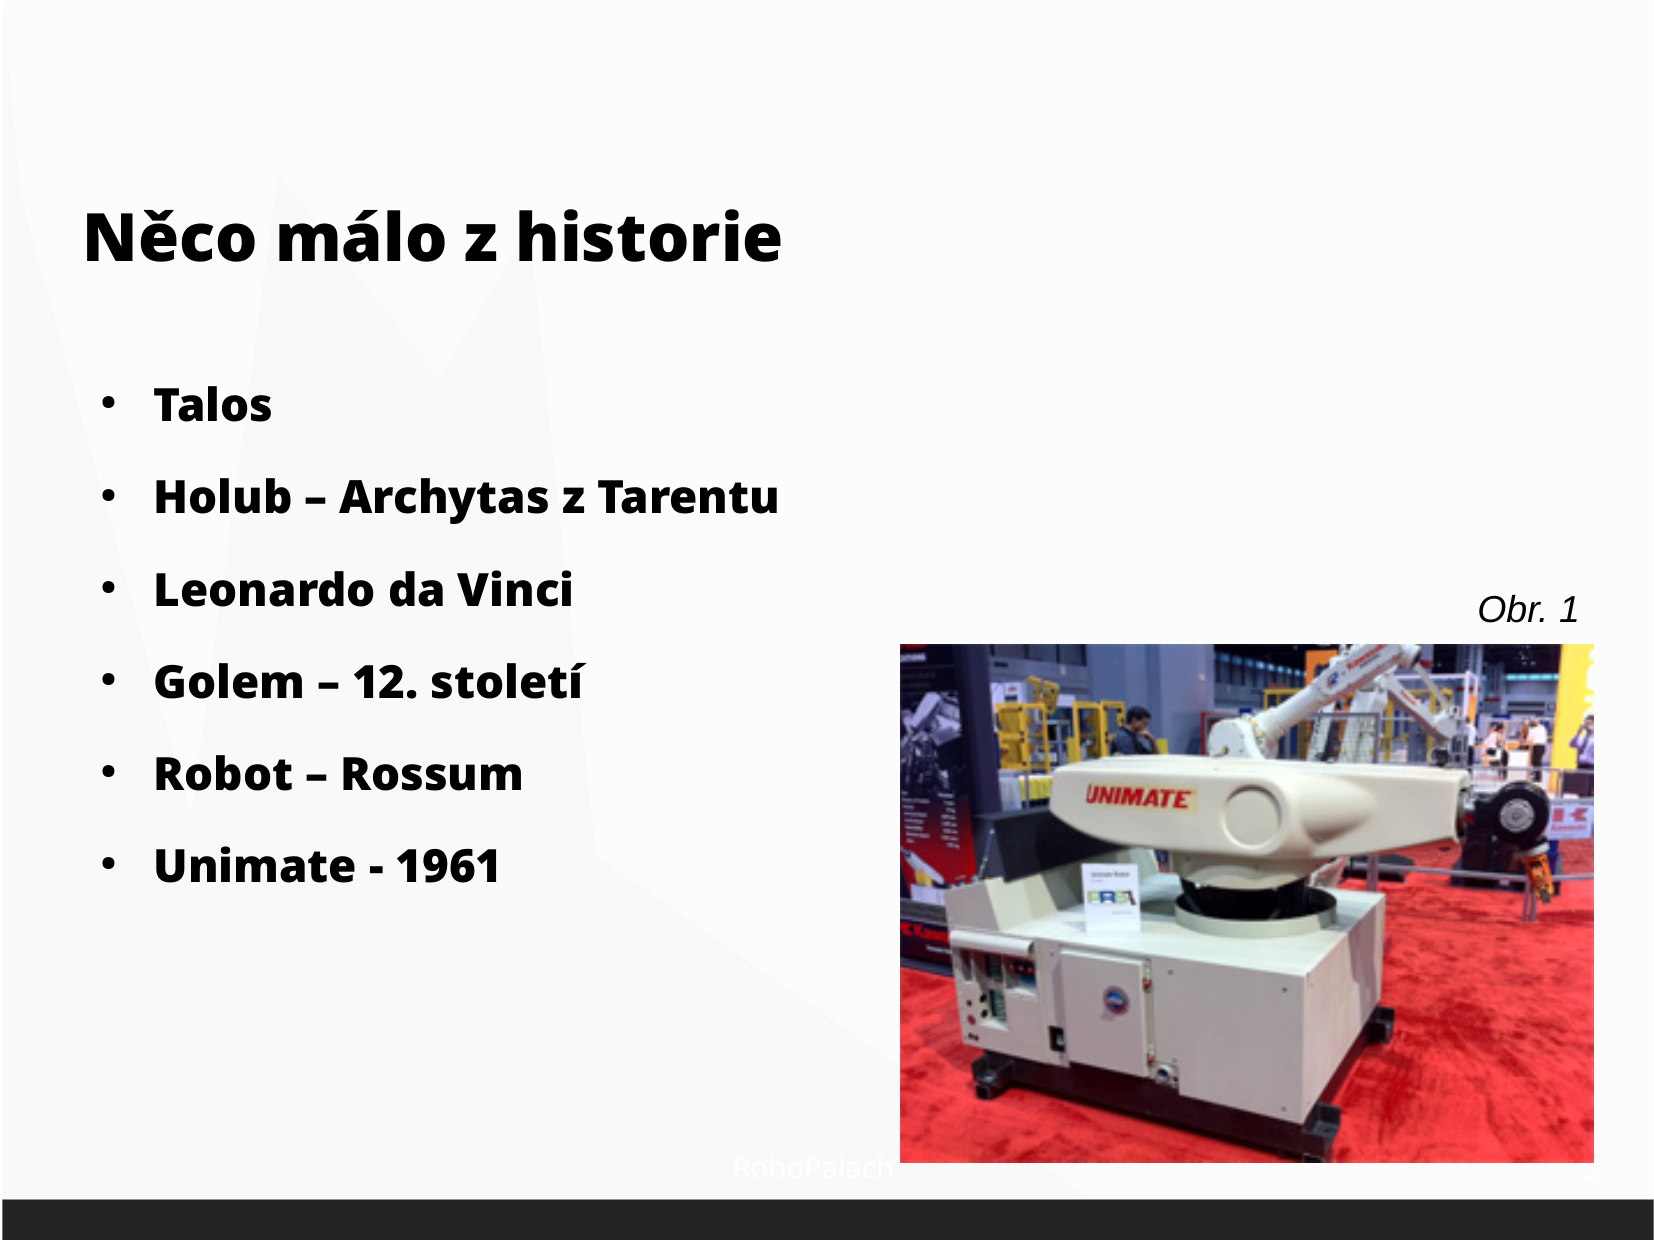

# Něco málo z historie
Talos
Holub – Archytas z Tarentu
Leonardo da Vinci
Golem – 12. století
Robot – Rossum
Unimate - 1961
Obr. 1
RoboPalach
3